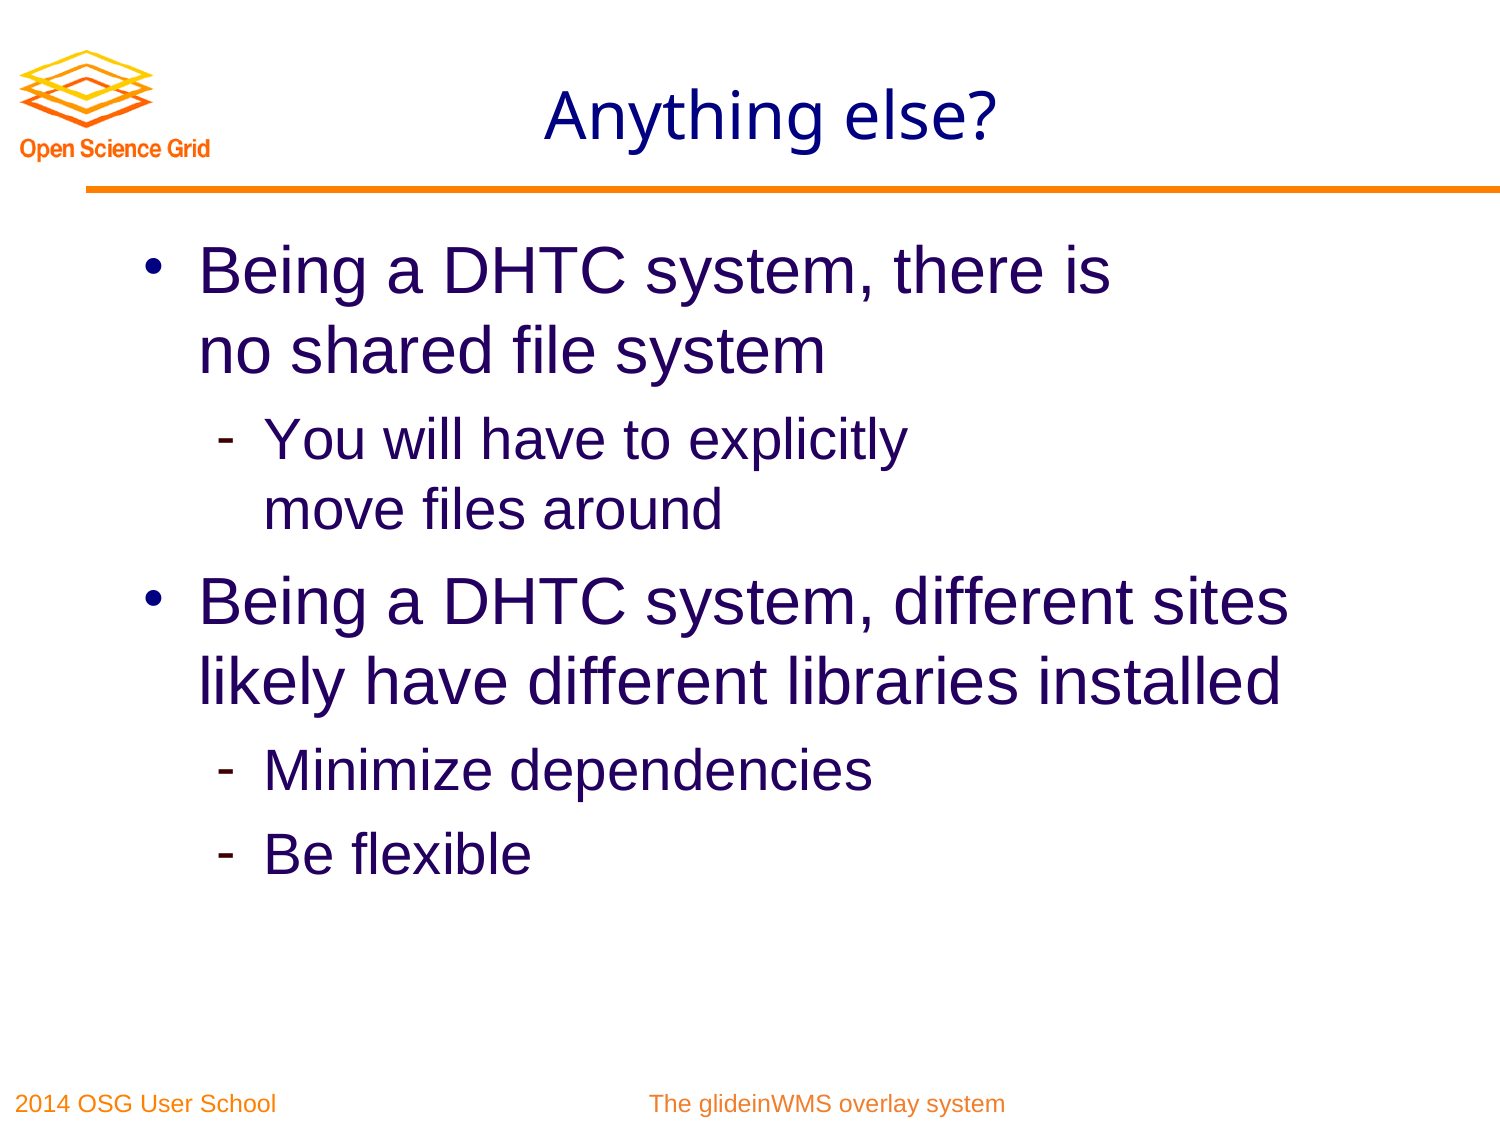

# Anything else?
Being a DHTC system, there is
no shared file system
You will have to explicitly move files around
Being a DHTC system, different sites likely have different libraries installed
Minimize dependencies
Be flexible